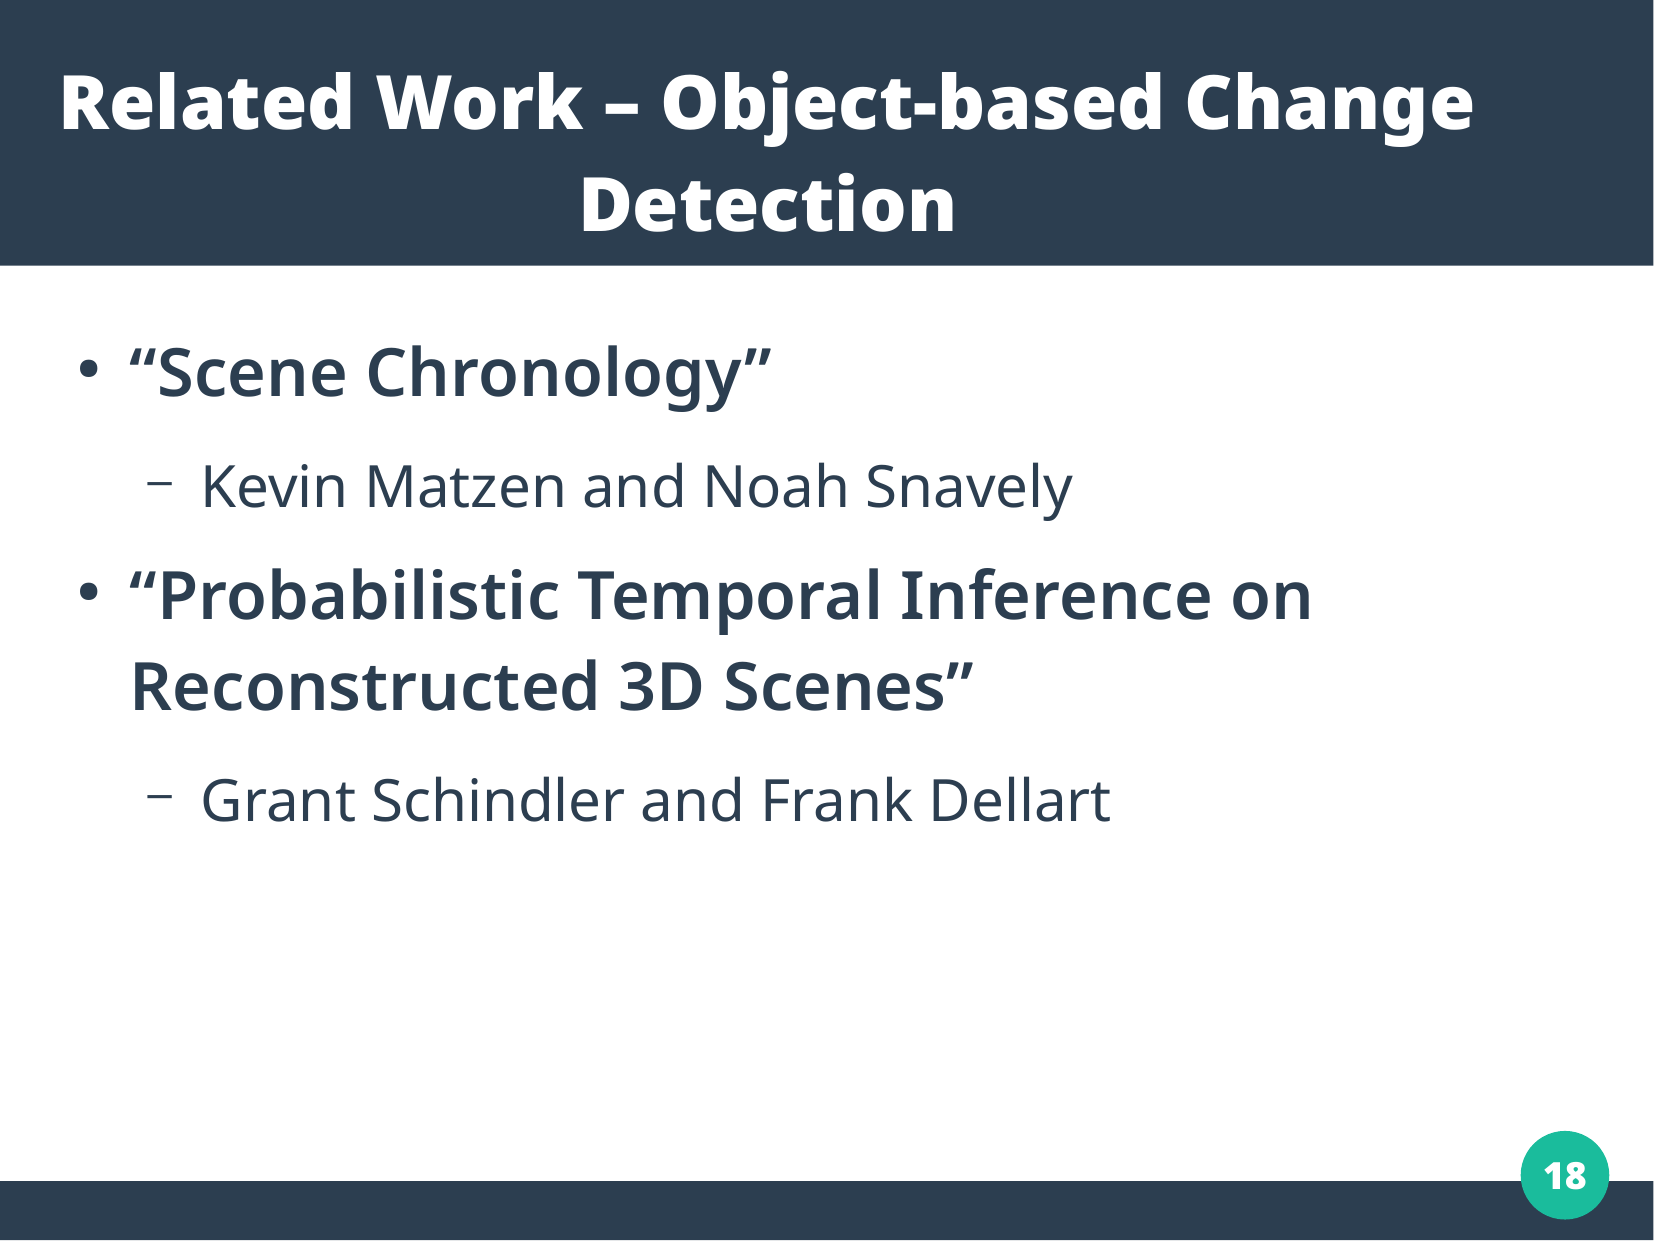

# Related Work – Object-based Change Detection
“Scene Chronology”
Kevin Matzen and Noah Snavely
“Probabilistic Temporal Inference on Reconstructed 3D Scenes”
Grant Schindler and Frank Dellart
18